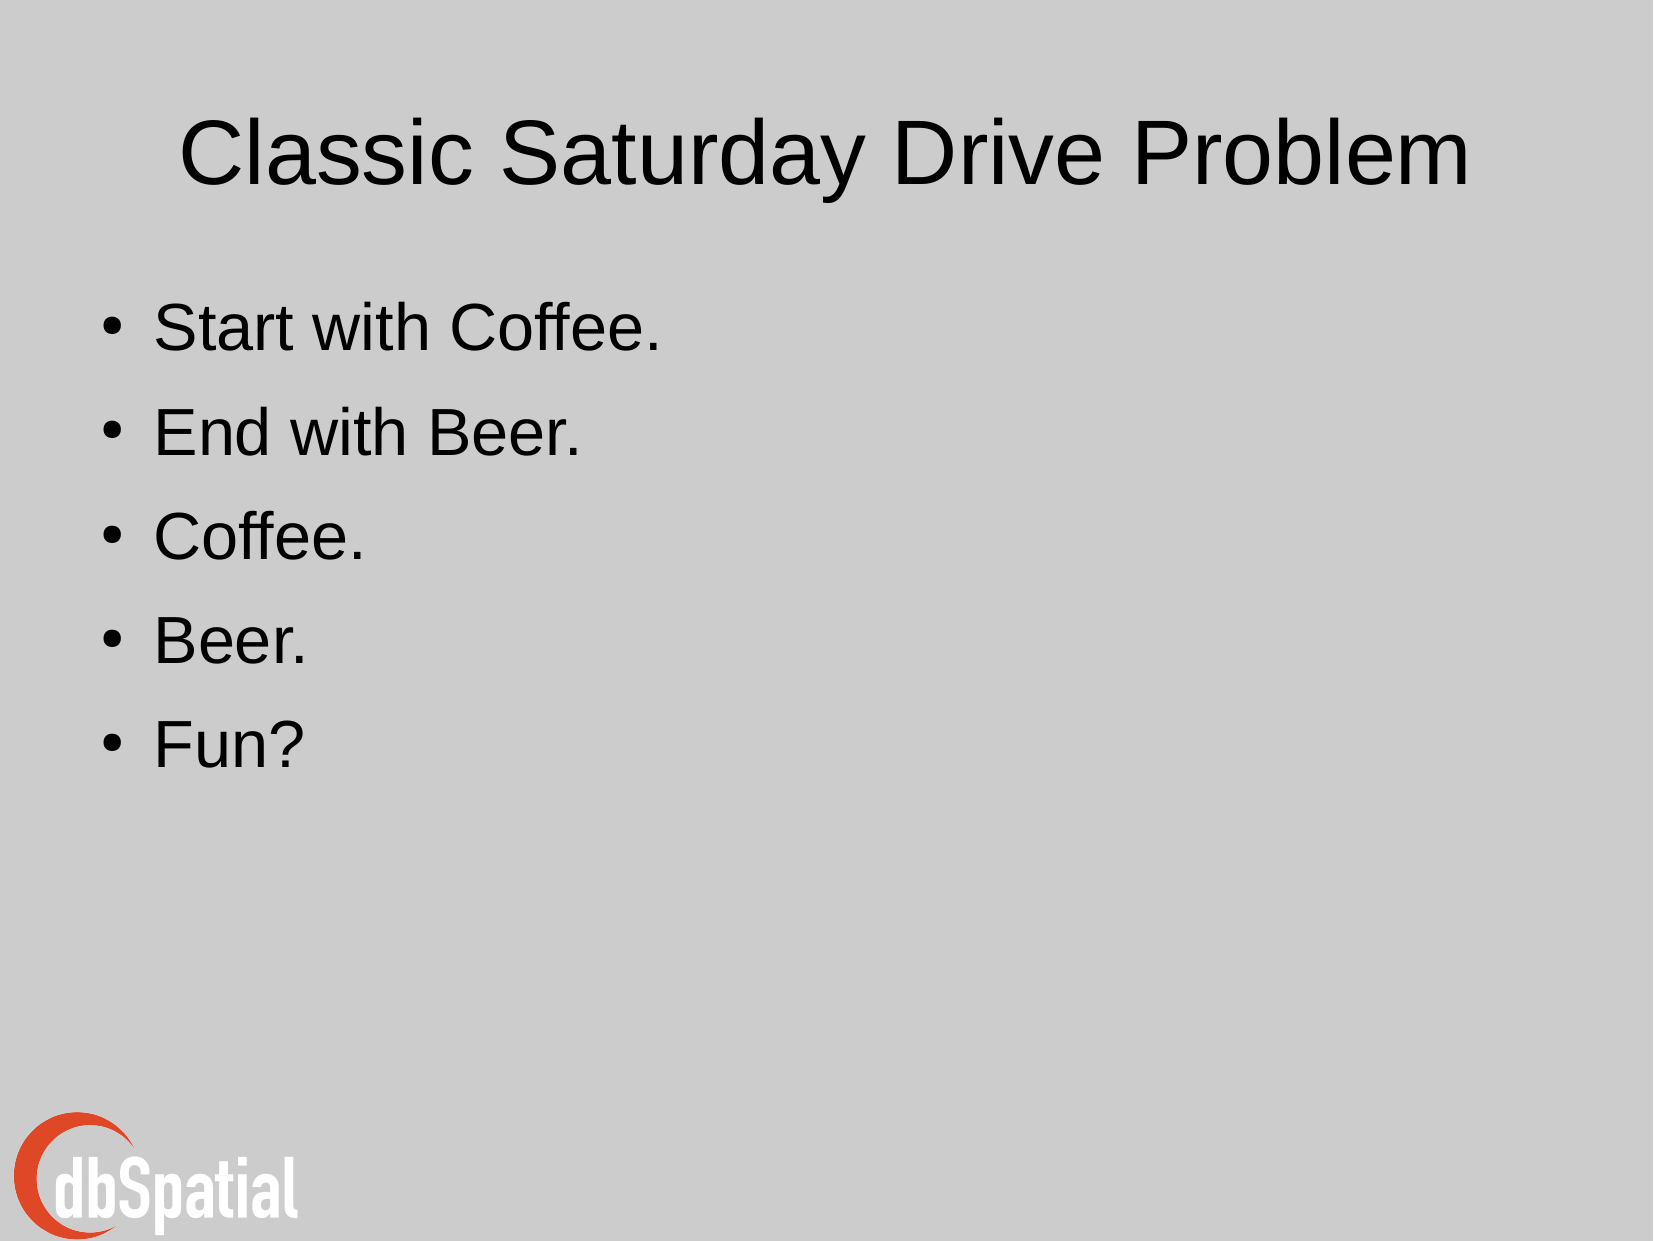

# Classic Saturday Drive Problem
Start with Coffee.
End with Beer.
Coffee.
Beer.
Fun?